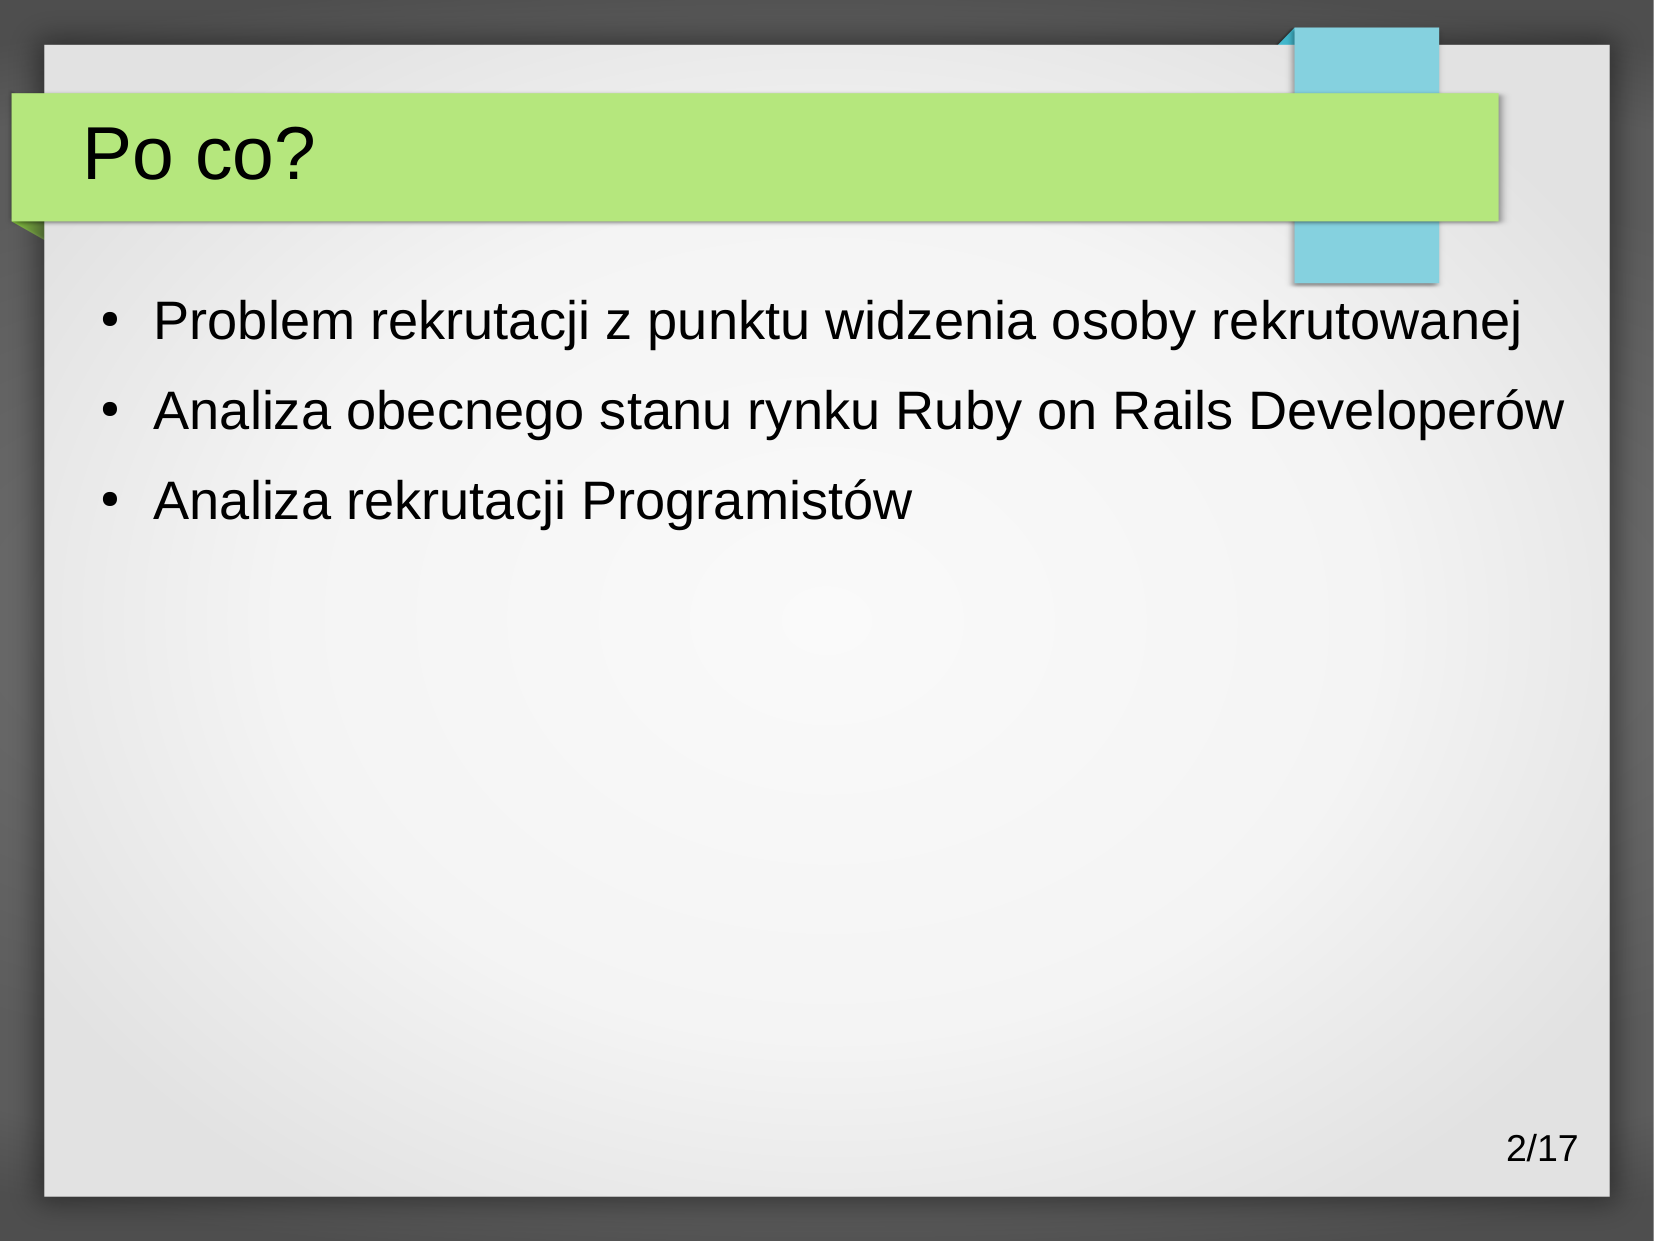

# Po co?
Problem rekrutacji z punktu widzenia osoby rekrutowanej
Analiza obecnego stanu rynku Ruby on Rails Developerów
Analiza rekrutacji Programistów